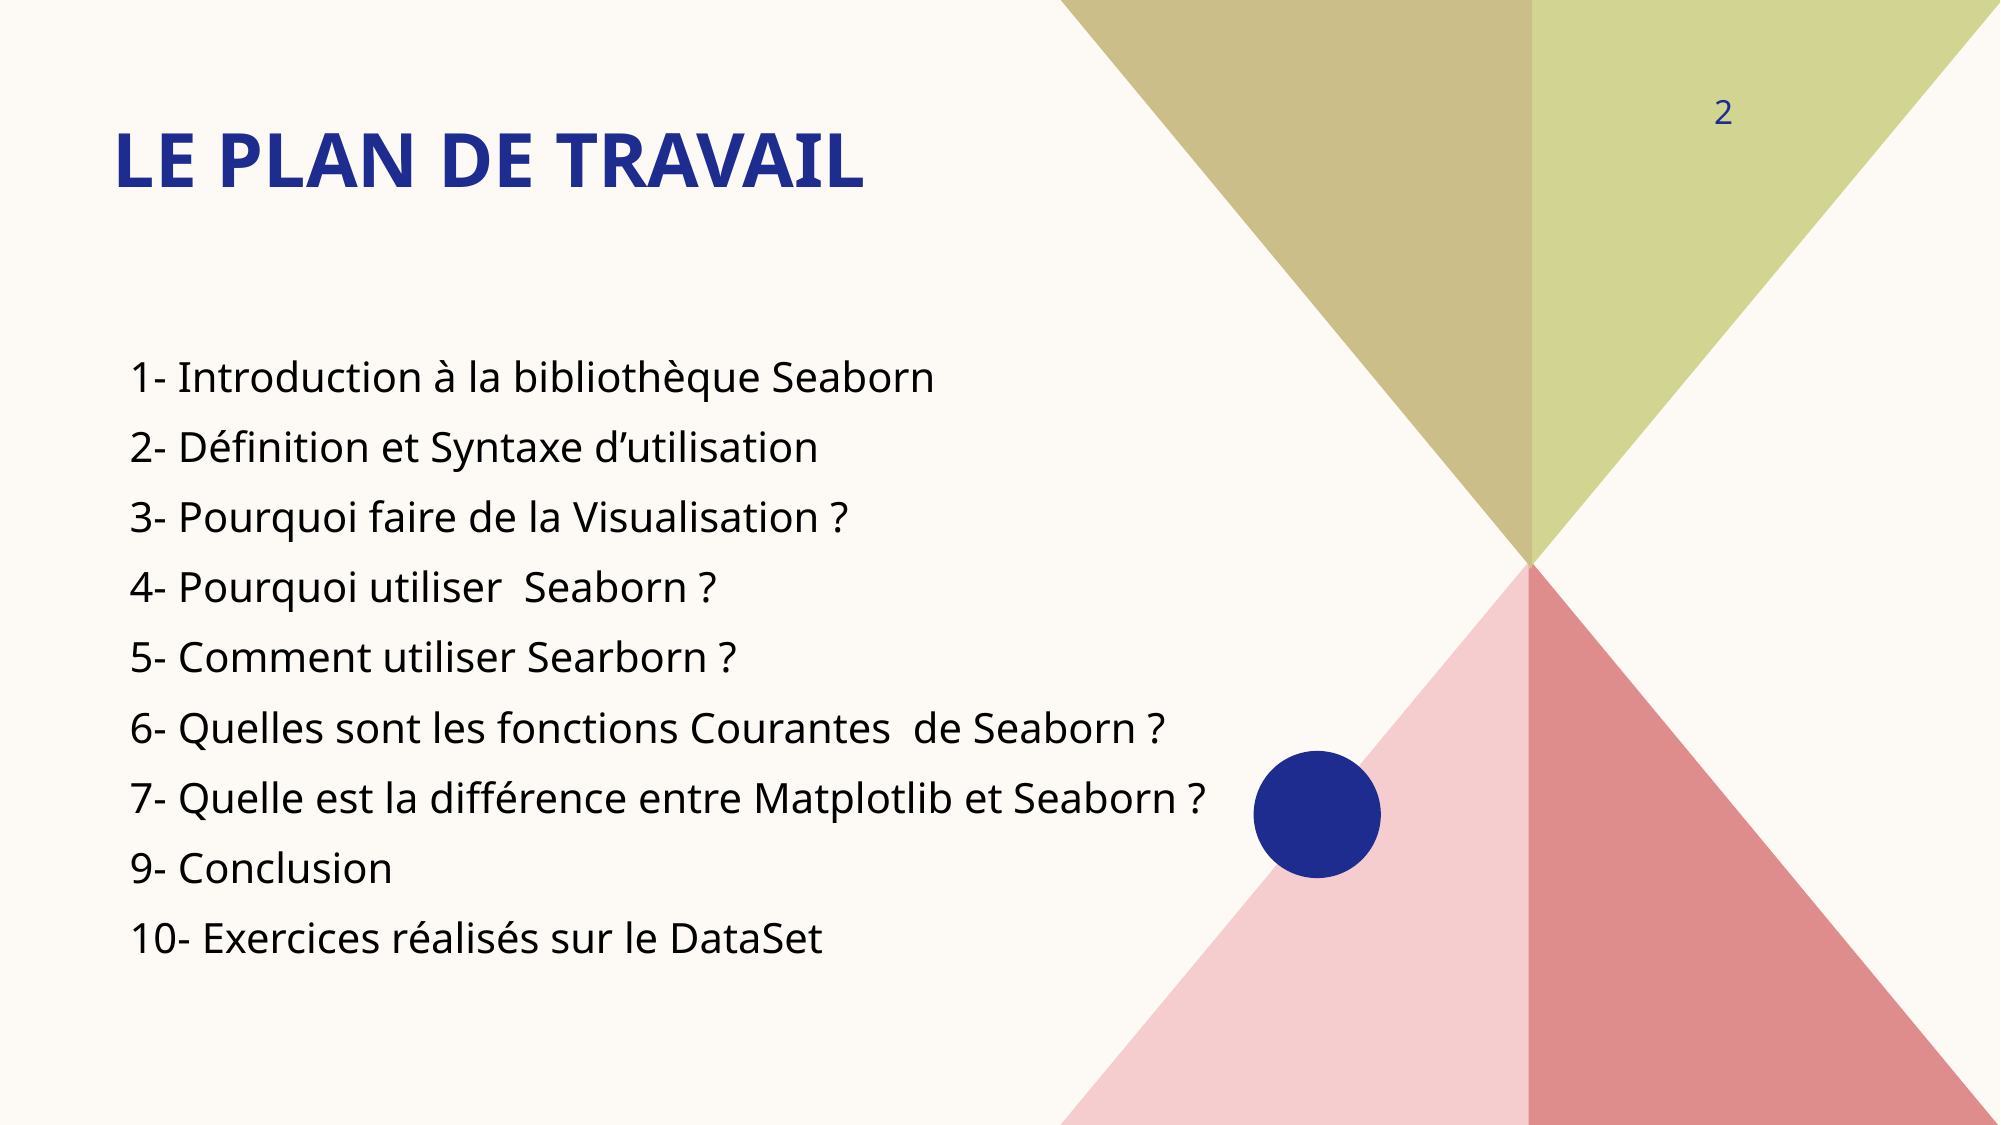

# LE PLAN DE TRAVAIL
1- Introduction à la bibliothèque Seaborn
2- Définition et Syntaxe d’utilisation
3- Pourquoi faire de la Visualisation ?
4- Pourquoi utiliser Seaborn ?
5- Comment utiliser Searborn ?
6- Quelles sont les fonctions Courantes de Seaborn ?
7- Quelle est la différence entre Matplotlib et Seaborn ?
9- Conclusion
10- Exercices réalisés sur le DataSet